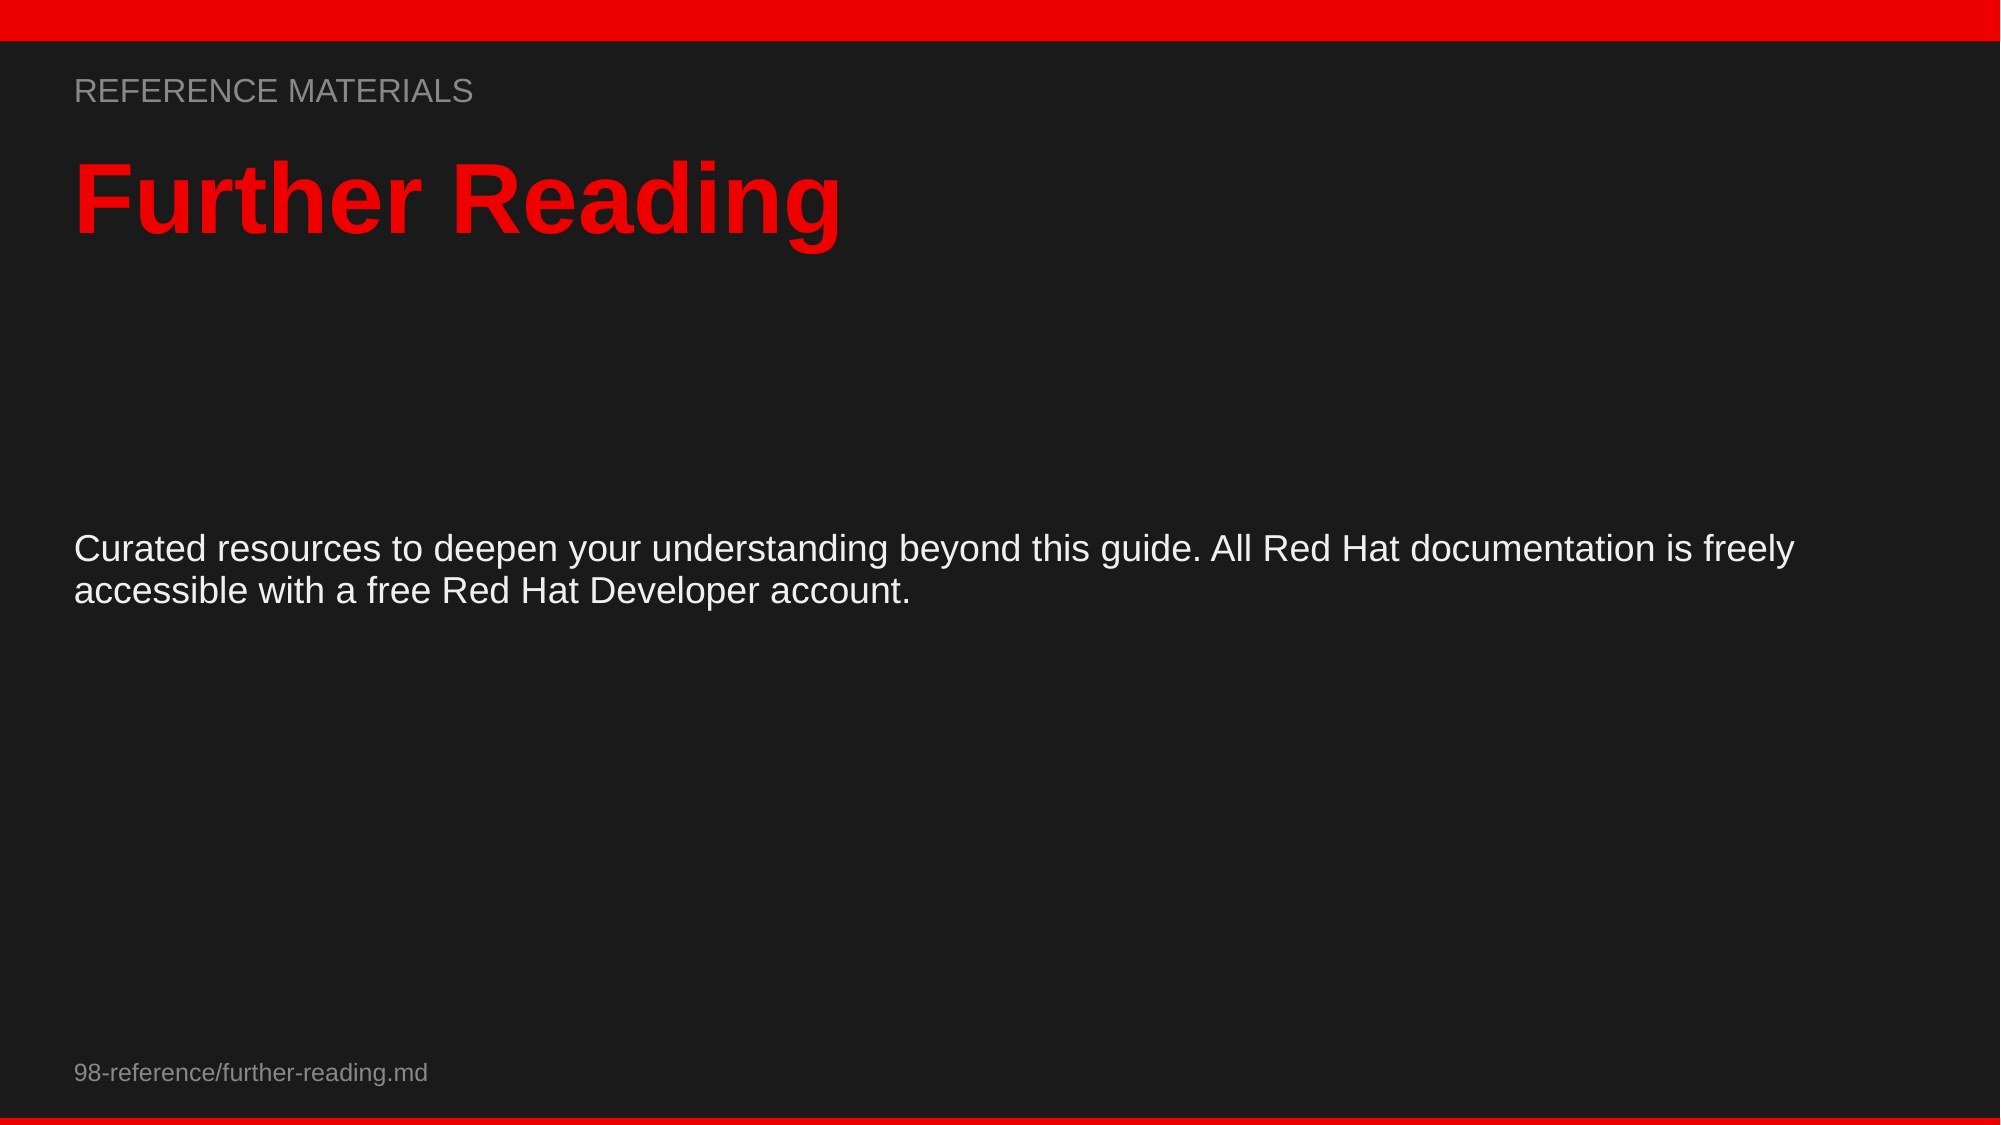

REFERENCE MATERIALS
Further Reading
Curated resources to deepen your understanding beyond this guide. All Red Hat documentation is freely accessible with a free Red Hat Developer account.
98-reference/further-reading.md